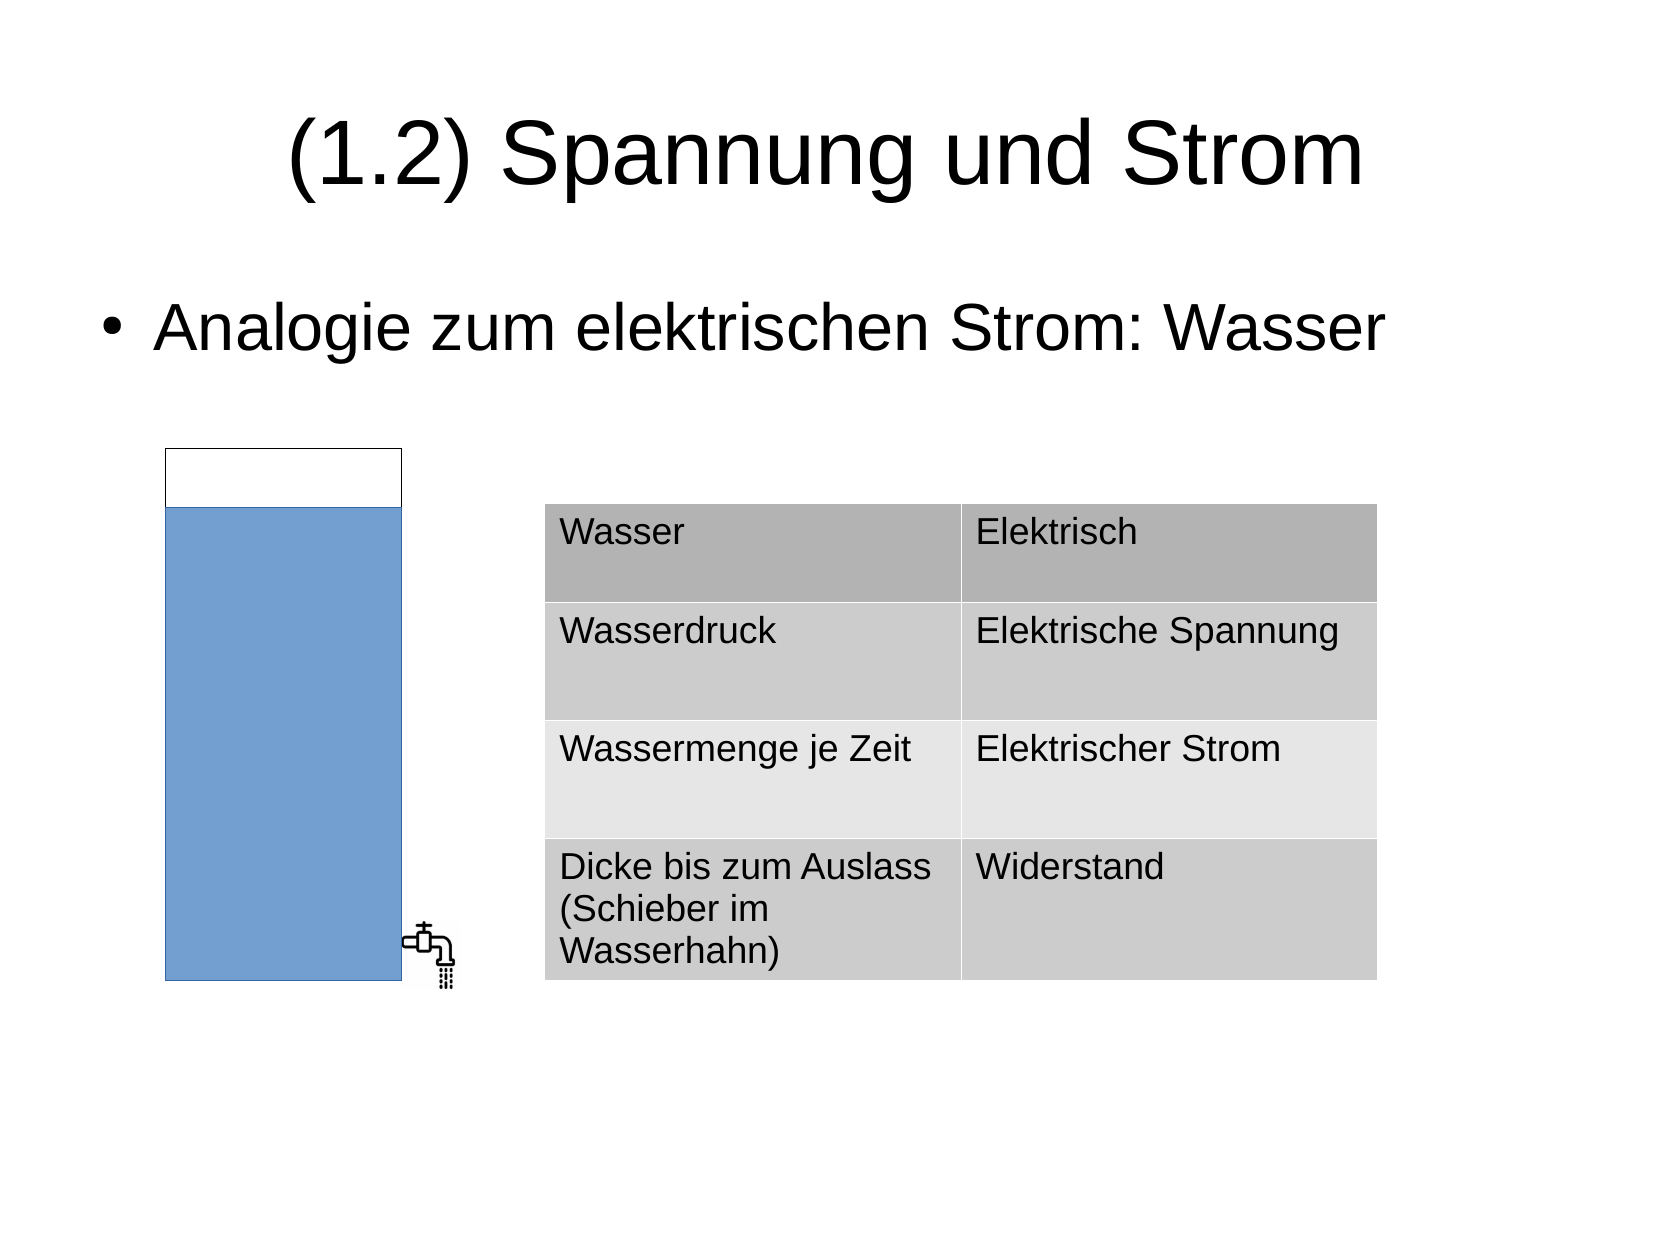

# (1.2) Spannung und Strom
Analogie zum elektrischen Strom: Wasser
| Wasser | Elektrisch |
| --- | --- |
| Wasserdruck | Elektrische Spannung |
| Wassermenge je Zeit | Elektrischer Strom |
| Dicke bis zum Auslass (Schieber im Wasserhahn) | Widerstand |